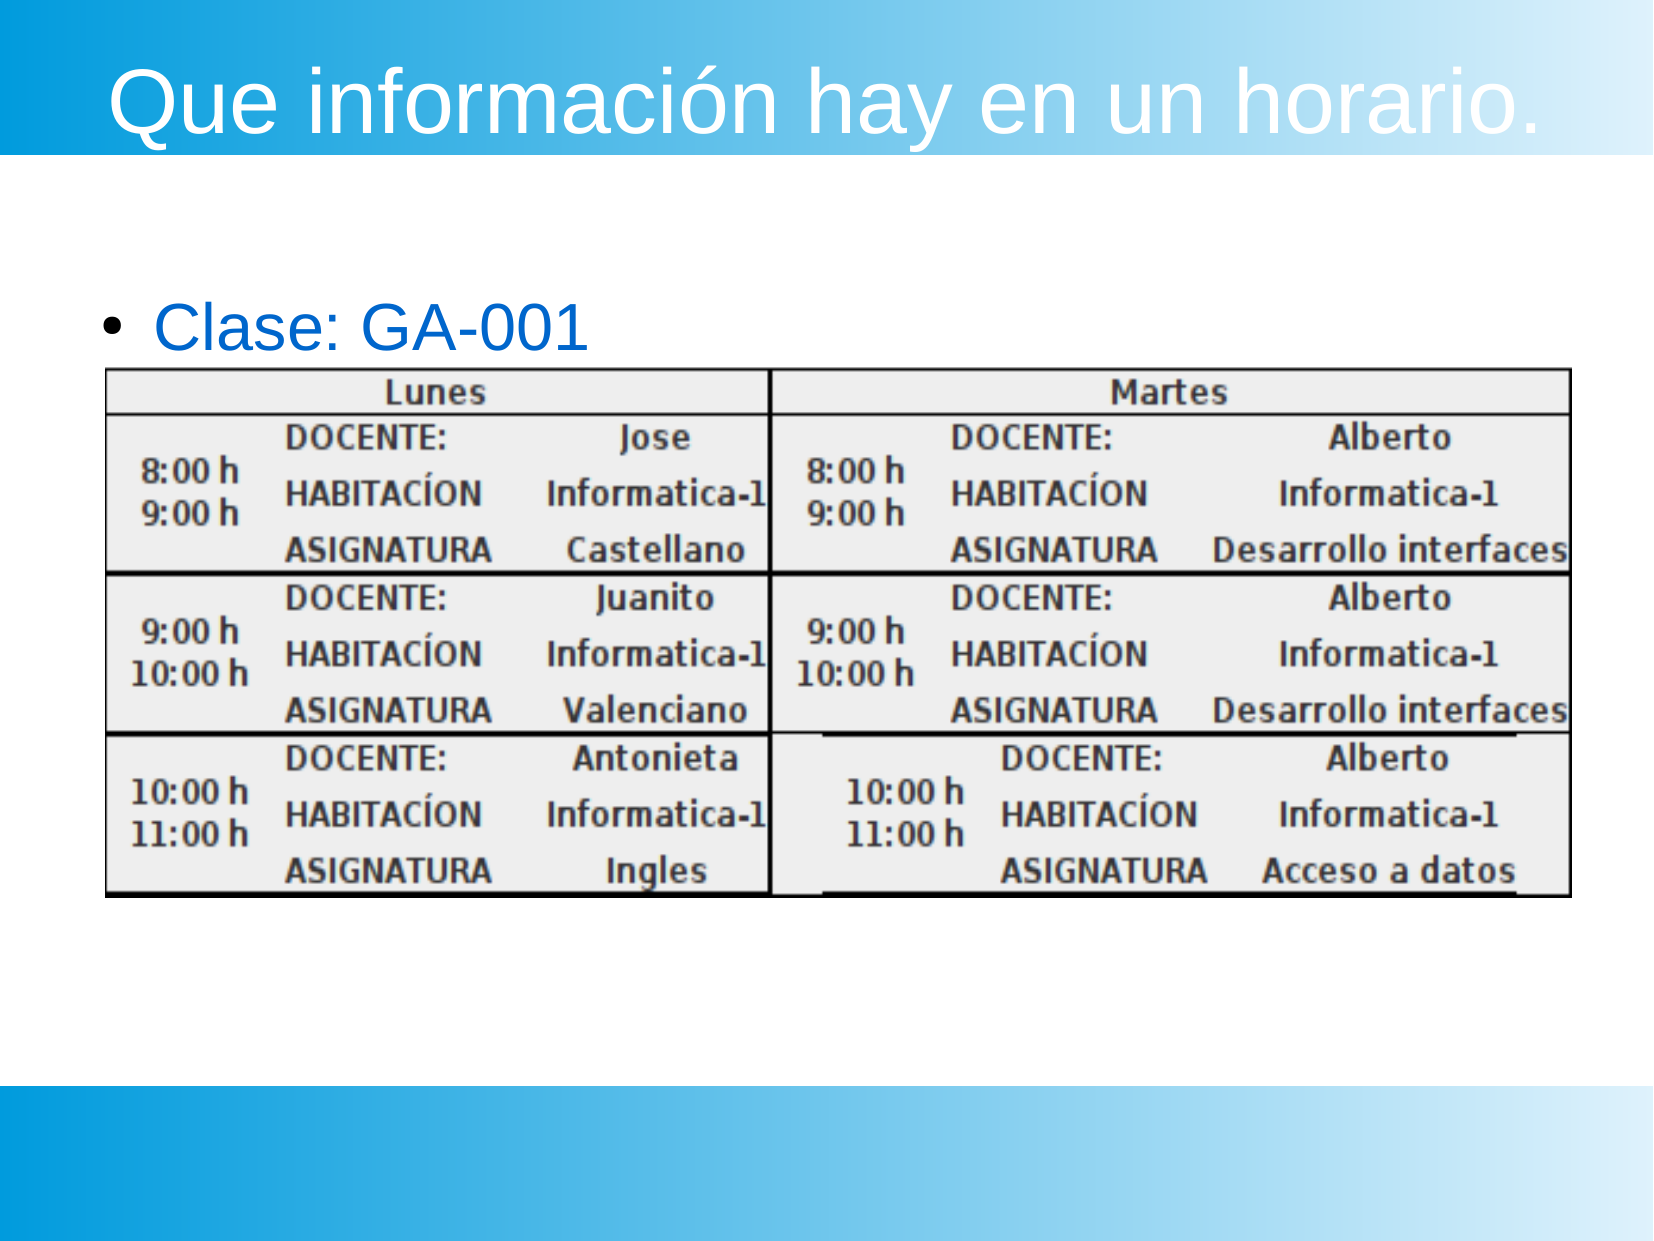

# Que información hay en un horario.
Clase: GA-001